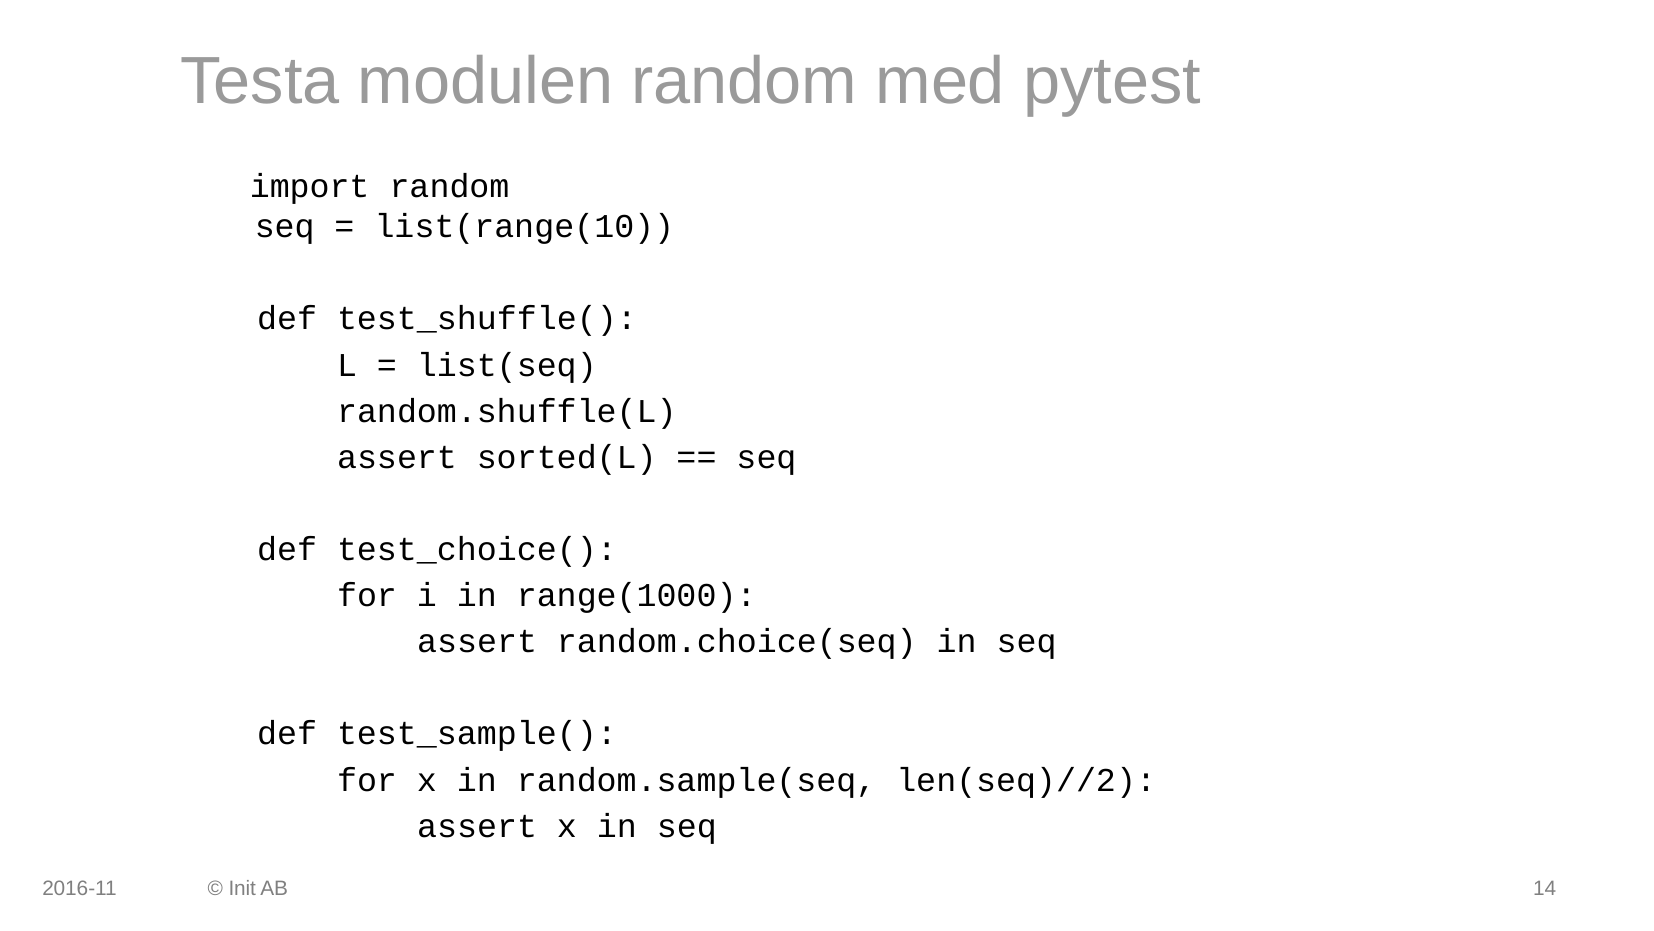

Testa modulen random med pytest
 import random
 seq = list(range(10))
def test_shuffle():
 L = list(seq)
 random.shuffle(L)
 assert sorted(L) == seq
def test_choice():
 for i in range(1000):
 assert random.choice(seq) in seq
def test_sample():
 for x in random.sample(seq, len(seq)//2):
 assert x in seq
2016-11
© Init AB